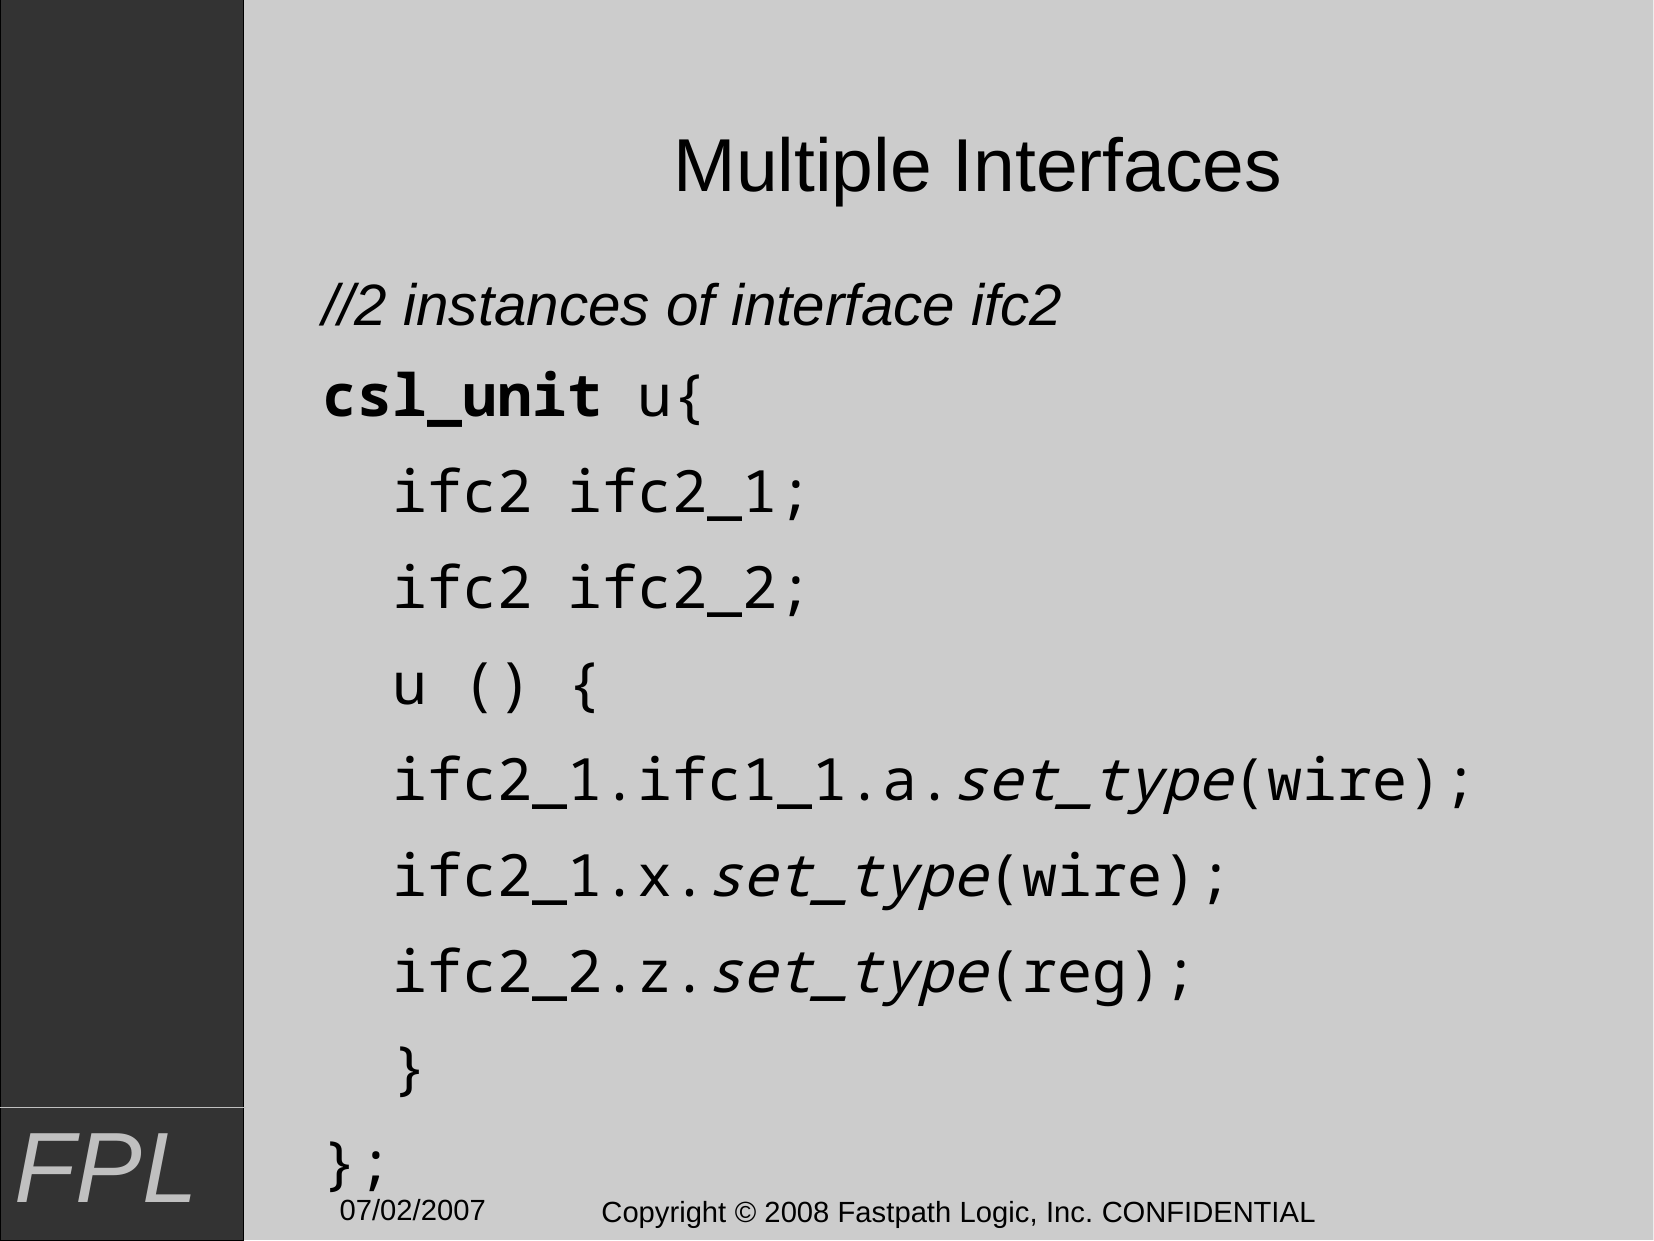

# Multiple Interfaces
//2 instances of interface ifc2
csl_unit u{
 ifc2 ifc2_1;
 ifc2 ifc2_2;
 u () {
 ifc2_1.ifc1_1.a.set_type(wire);
 ifc2_1.x.set_type(wire);
 ifc2_2.z.set_type(reg);
 }
};
07/02/2007
© 2007 FASTPATH LOGIC INC.